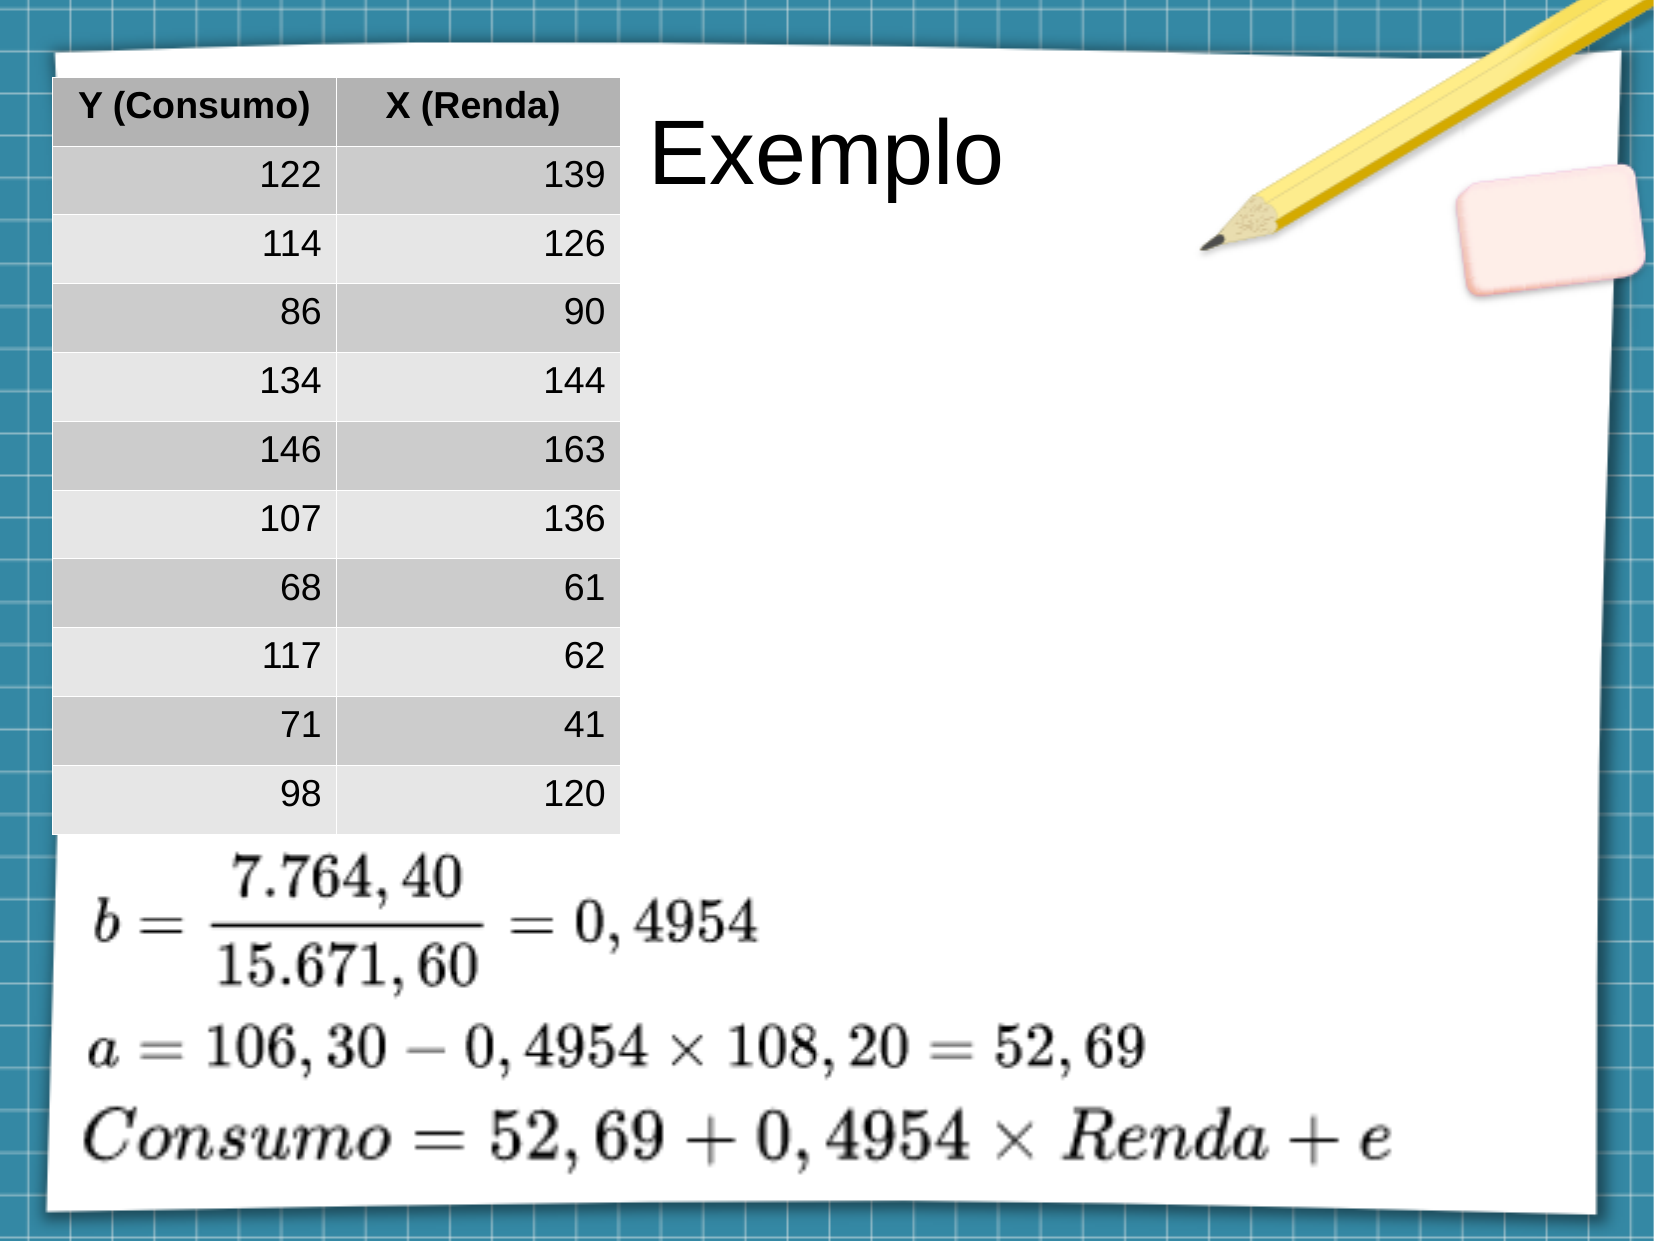

# Exemplo
| Y (Consumo) | X (Renda) |
| --- | --- |
| 122 | 139 |
| 114 | 126 |
| 86 | 90 |
| 134 | 144 |
| 146 | 163 |
| 107 | 136 |
| 68 | 61 |
| 117 | 62 |
| 71 | 41 |
| 98 | 120 |